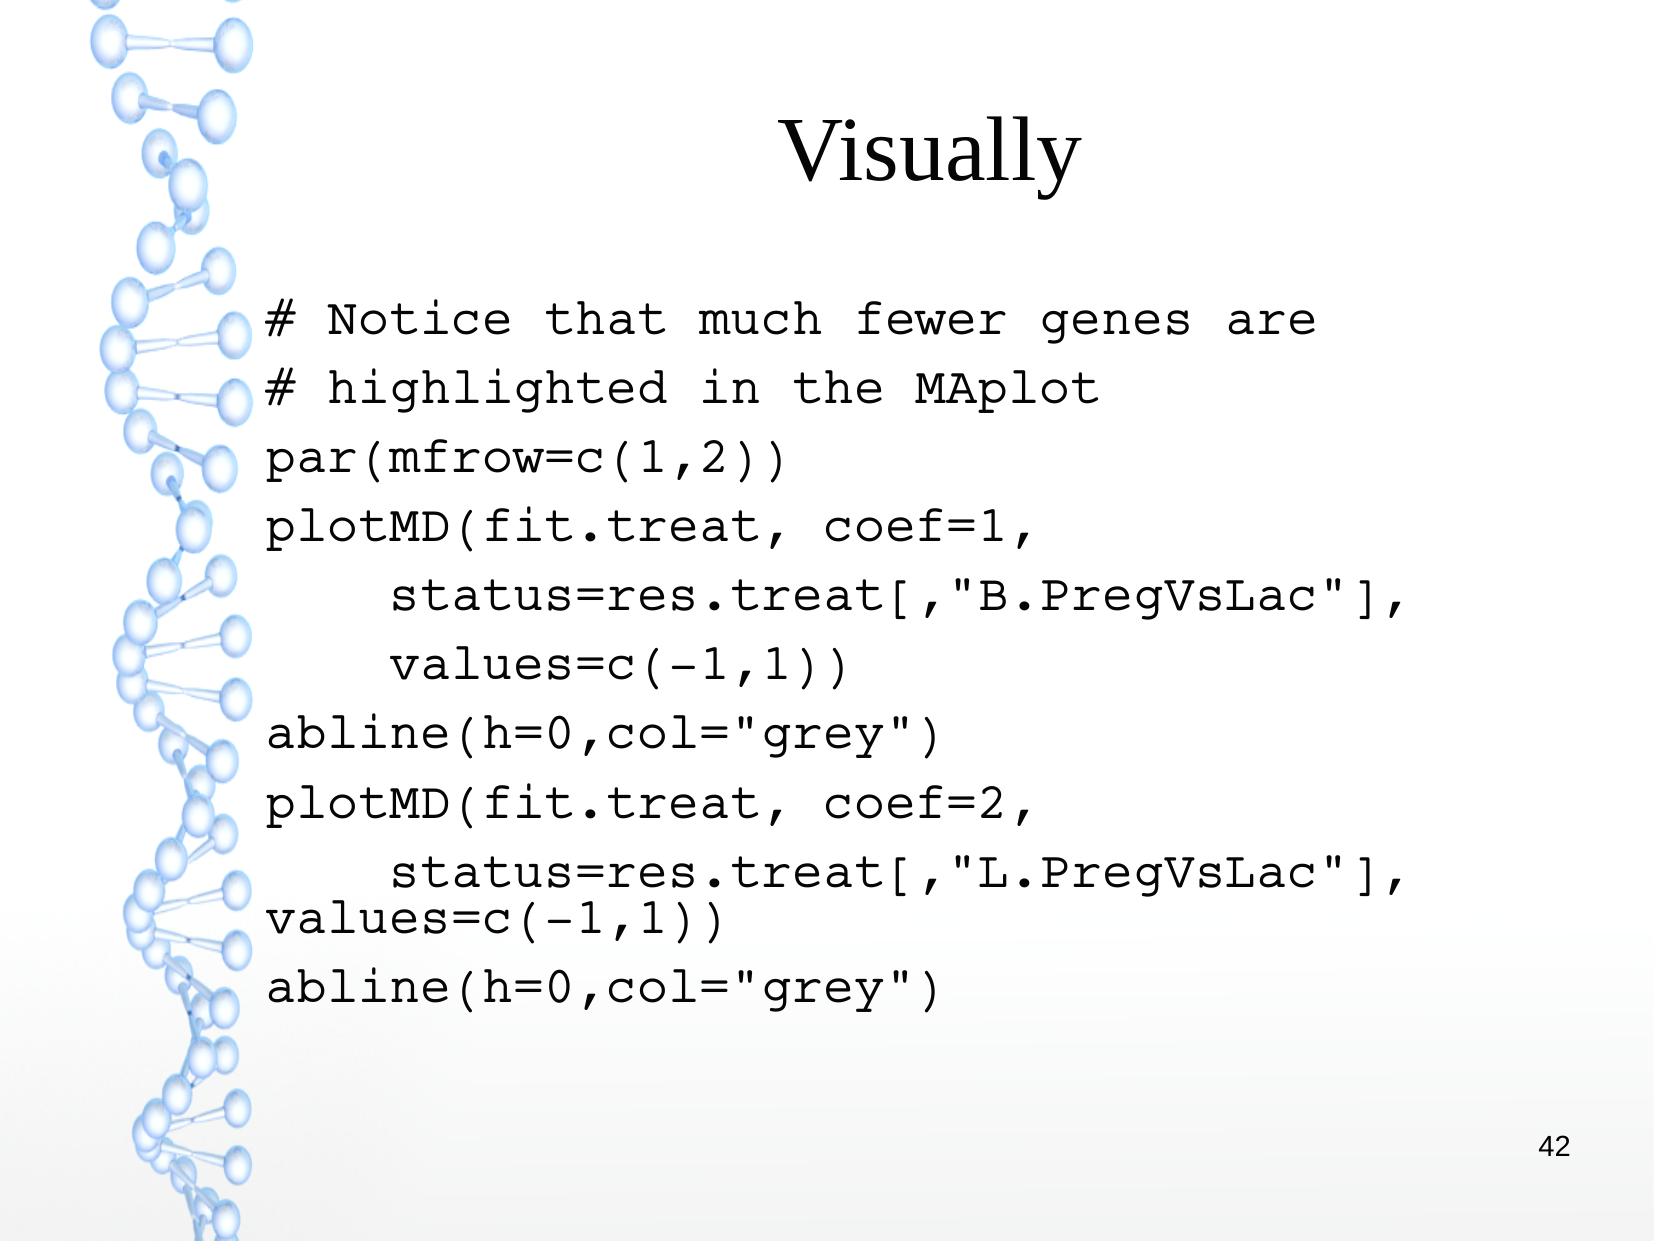

# Visually
# Notice that much fewer genes are
# highlighted in the MAplot
par(mfrow=c(1,2))
plotMD(fit.treat, coef=1,
 status=res.treat[,"B.PregVsLac"],
 values=c(-1,1))
abline(h=0,col="grey")
plotMD(fit.treat, coef=2,
 status=res.treat[,"L.PregVsLac"], values=c(-1,1))
abline(h=0,col="grey")
42